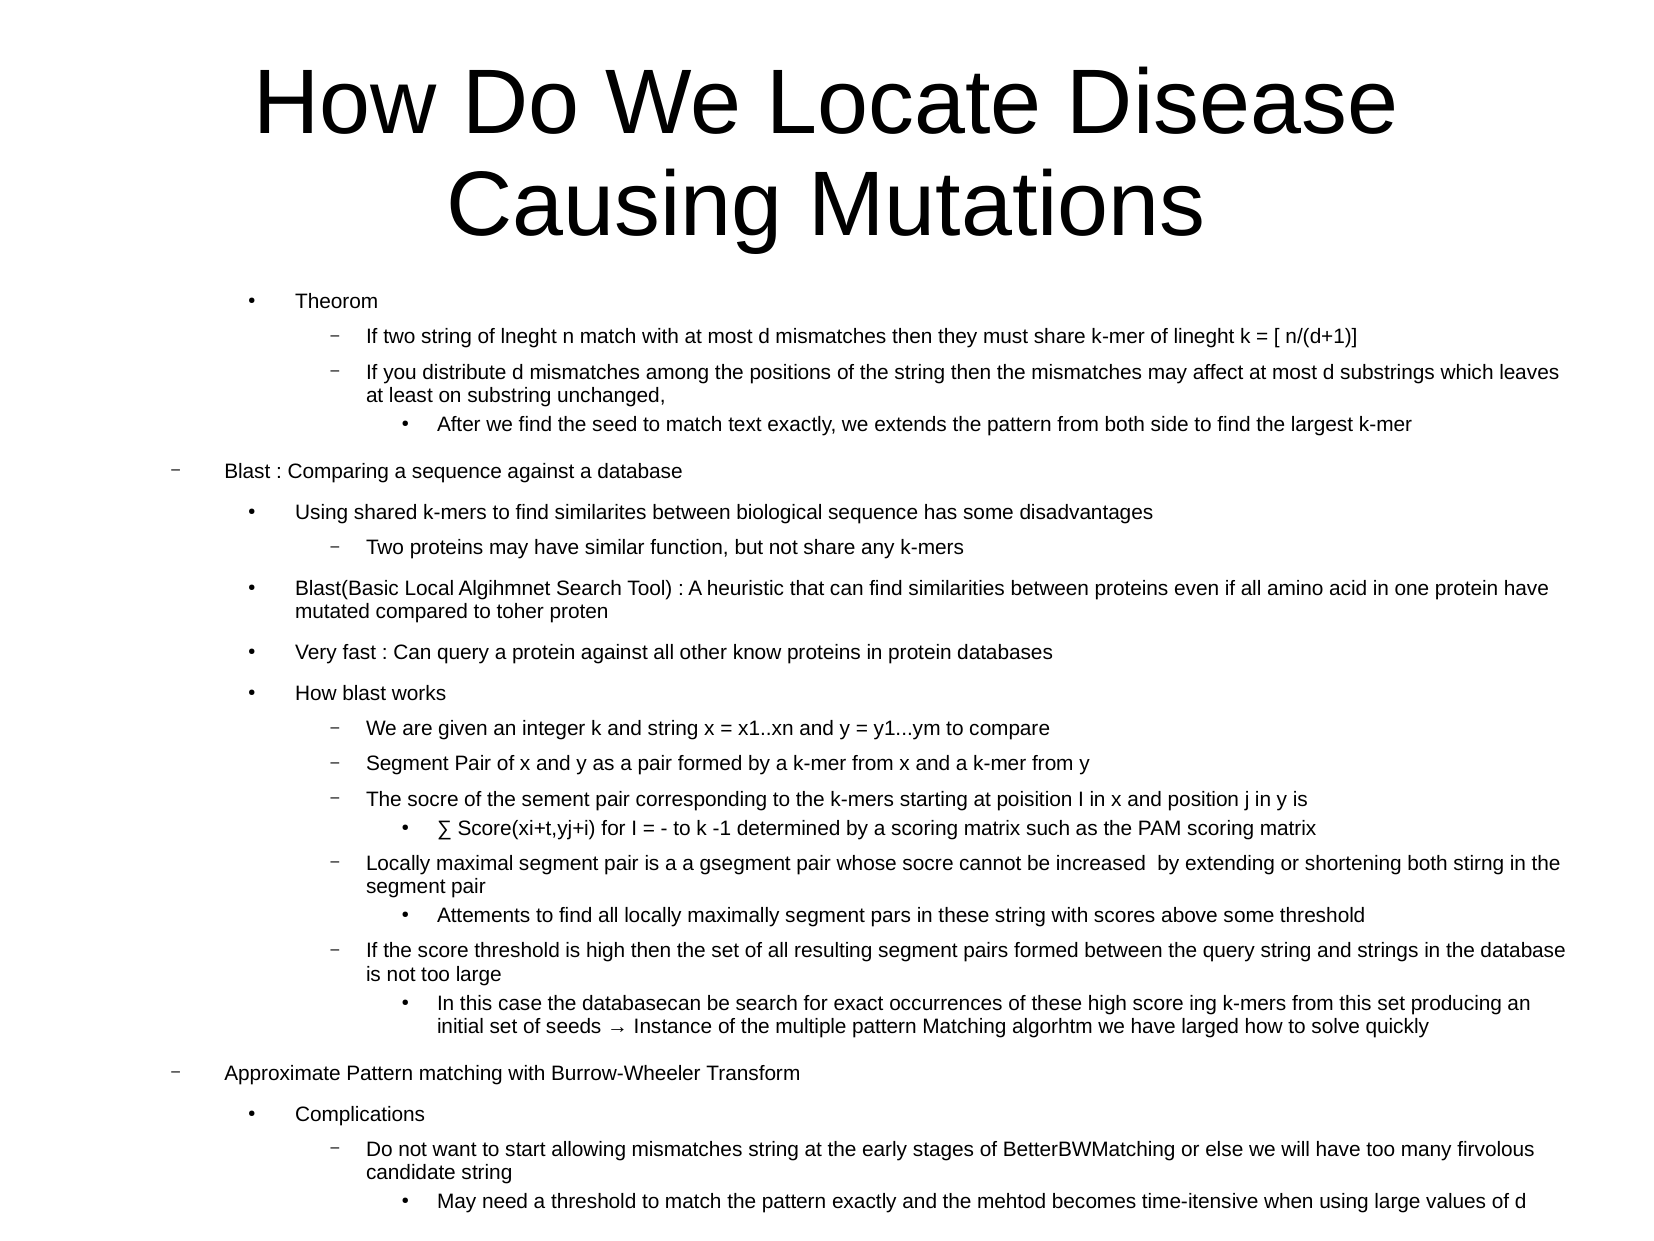

# How Do We Locate Disease Causing Mutations
Theorom
If two string of lneght n match with at most d mismatches then they must share k-mer of lineght k = [ n/(d+1)]
If you distribute d mismatches among the positions of the string then the mismatches may affect at most d substrings which leaves at least on substring unchanged,
After we find the seed to match text exactly, we extends the pattern from both side to find the largest k-mer
Blast : Comparing a sequence against a database
Using shared k-mers to find similarites between biological sequence has some disadvantages
Two proteins may have similar function, but not share any k-mers
Blast(Basic Local Algihmnet Search Tool) : A heuristic that can find similarities between proteins even if all amino acid in one protein have mutated compared to toher proten
Very fast : Can query a protein against all other know proteins in protein databases
How blast works
We are given an integer k and string x = x1..xn and y = y1...ym to compare
Segment Pair of x and y as a pair formed by a k-mer from x and a k-mer from y
The socre of the sement pair corresponding to the k-mers starting at poisition I in x and position j in y is
∑ Score(xi+t,yj+i) for I = - to k -1 determined by a scoring matrix such as the PAM scoring matrix
Locally maximal segment pair is a a gsegment pair whose socre cannot be increased by extending or shortening both stirng in the segment pair
Attements to find all locally maximally segment pars in these string with scores above some threshold
If the score threshold is high then the set of all resulting segment pairs formed between the query string and strings in the database is not too large
In this case the databasecan be search for exact occurrences of these high score ing k-mers from this set producing an initial set of seeds → Instance of the multiple pattern Matching algorhtm we have larged how to solve quickly
Approximate Pattern matching with Burrow-Wheeler Transform
Complications
Do not want to start allowing mismatches string at the early stages of BetterBWMatching or else we will have too many firvolous candidate string
May need a threshold to match the pattern exactly and the mehtod becomes time-itensive when using large values of d